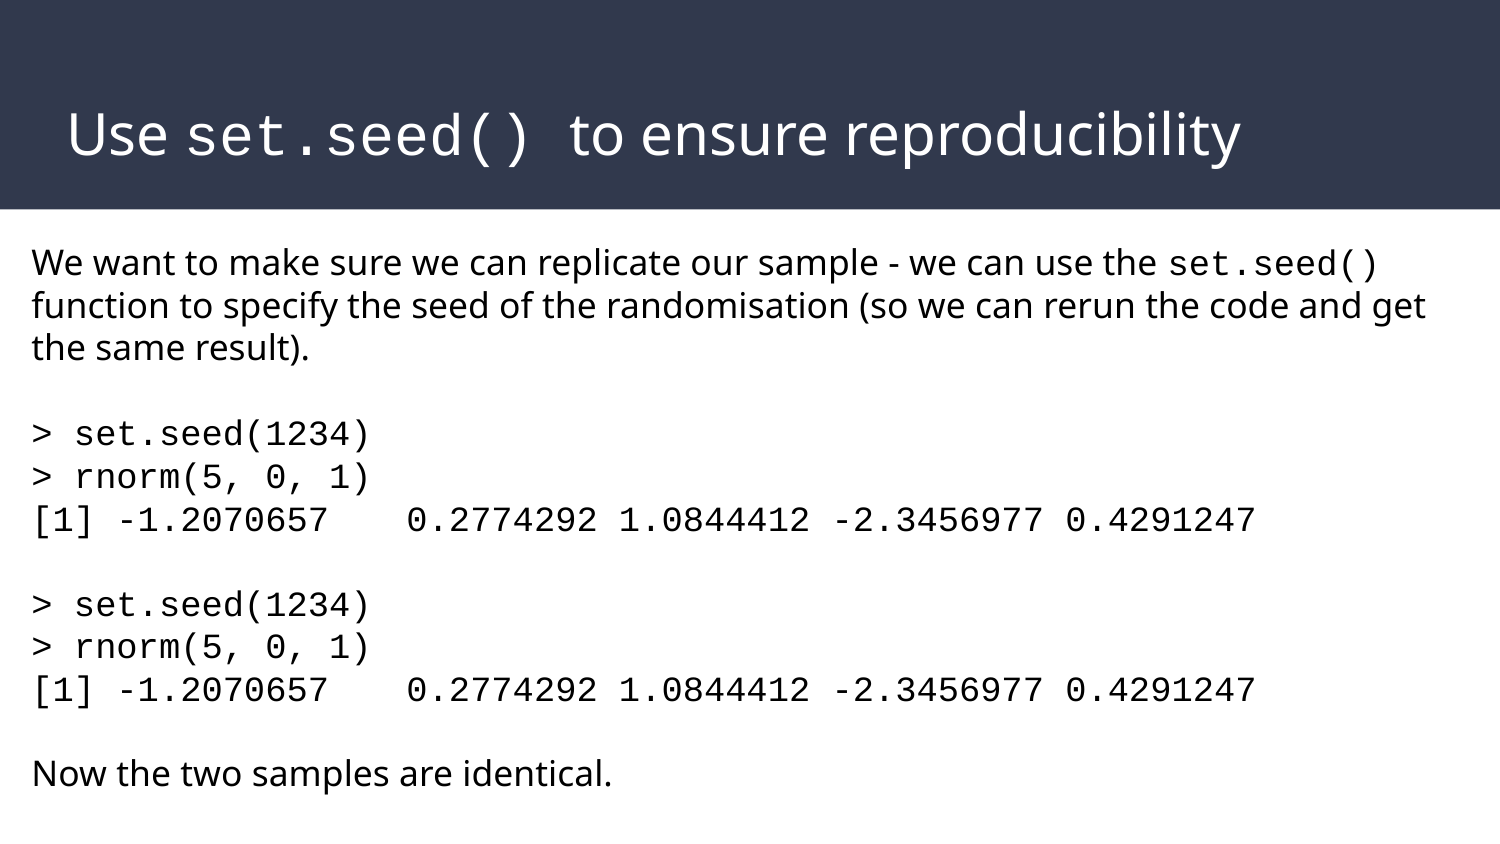

# Use set.seed() to ensure reproducibility
We want to make sure we can replicate our sample - we can use the set.seed() function to specify the seed of the randomisation (so we can rerun the code and get the same result).
> set.seed(1234)
> rnorm(5, 0, 1)
[1] -1.2070657 	0.2774292 1.0844412 -2.3456977 0.4291247
> set.seed(1234)
> rnorm(5, 0, 1)
[1] -1.2070657		0.2774292 1.0844412 -2.3456977 0.4291247
Now the two samples are identical.